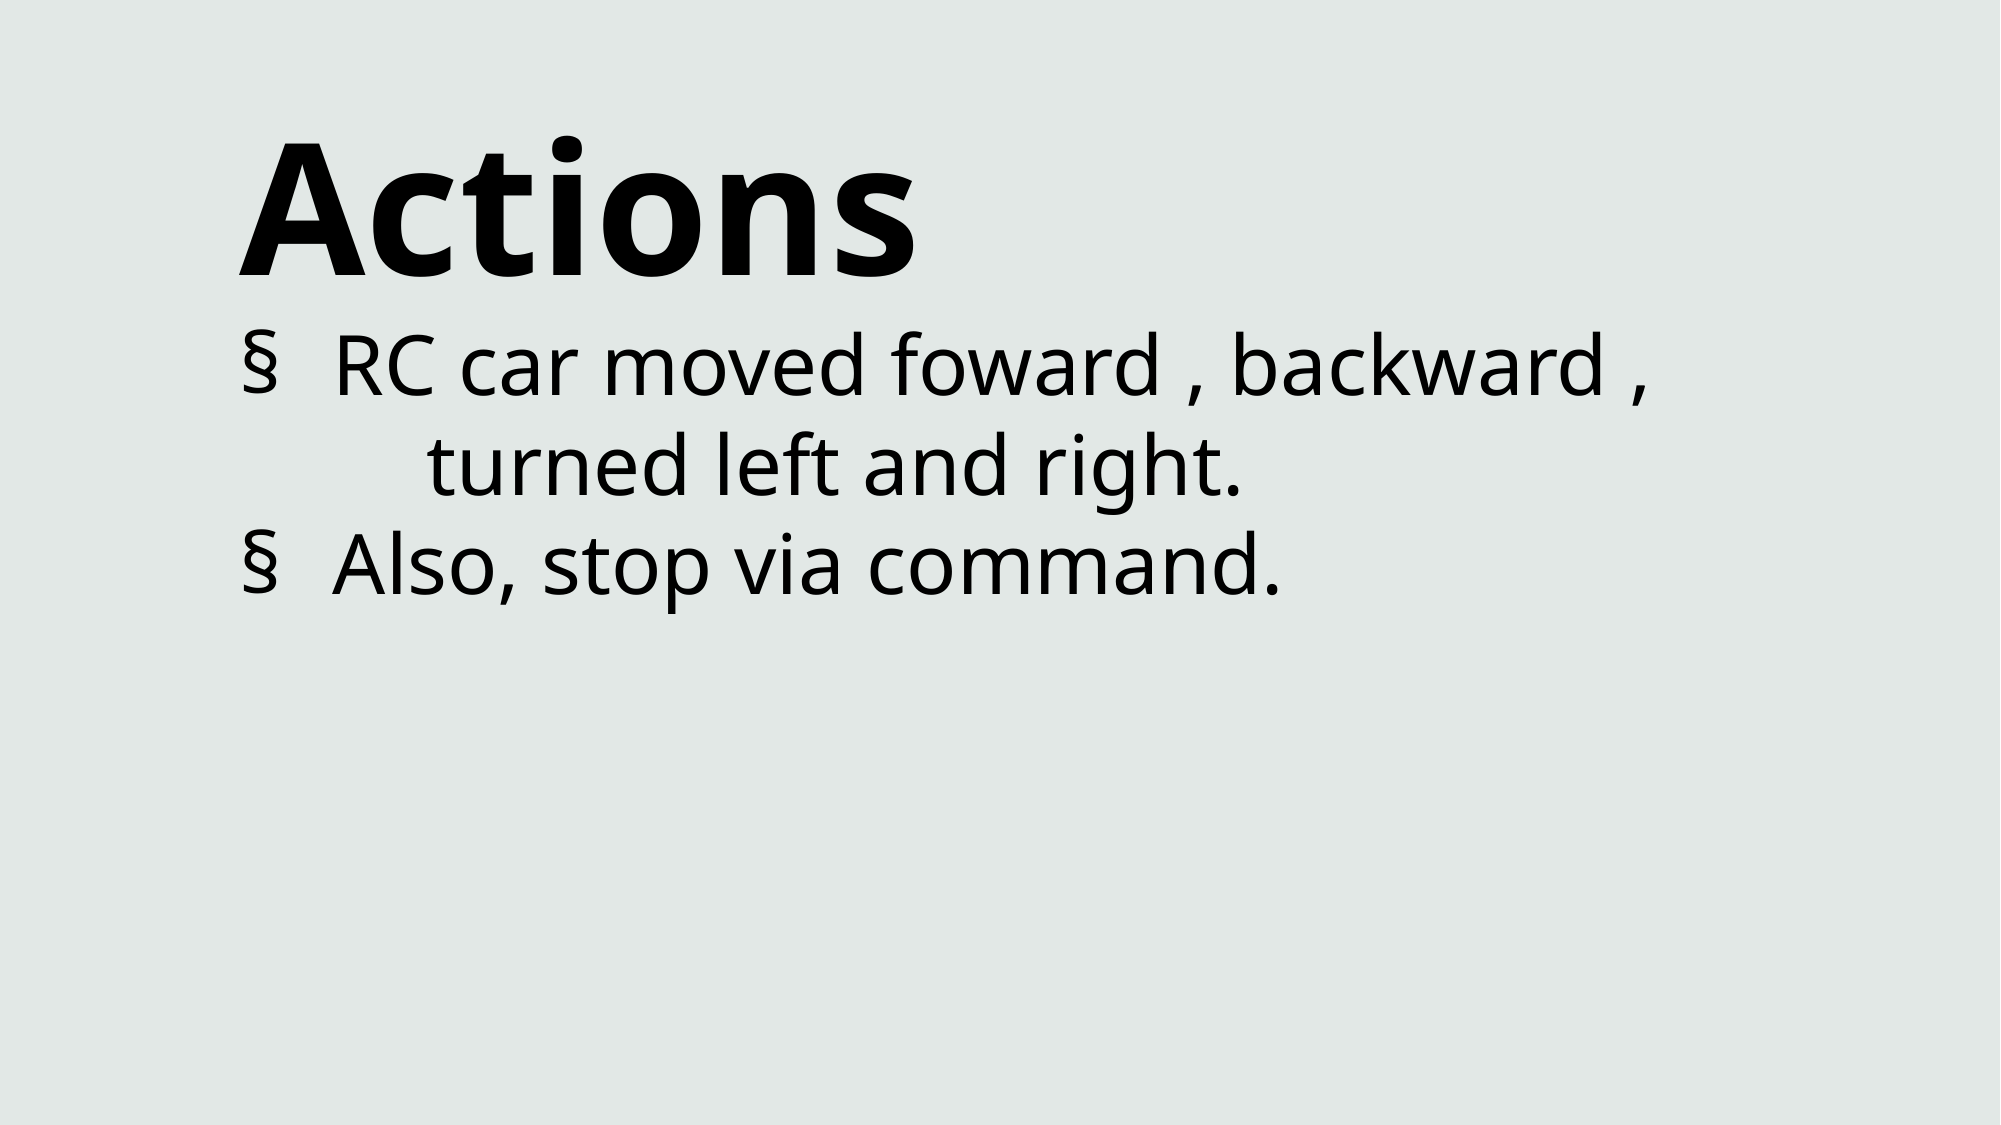

Actions
RC car moved foward , backward , turned left and right.
Also, stop via command.